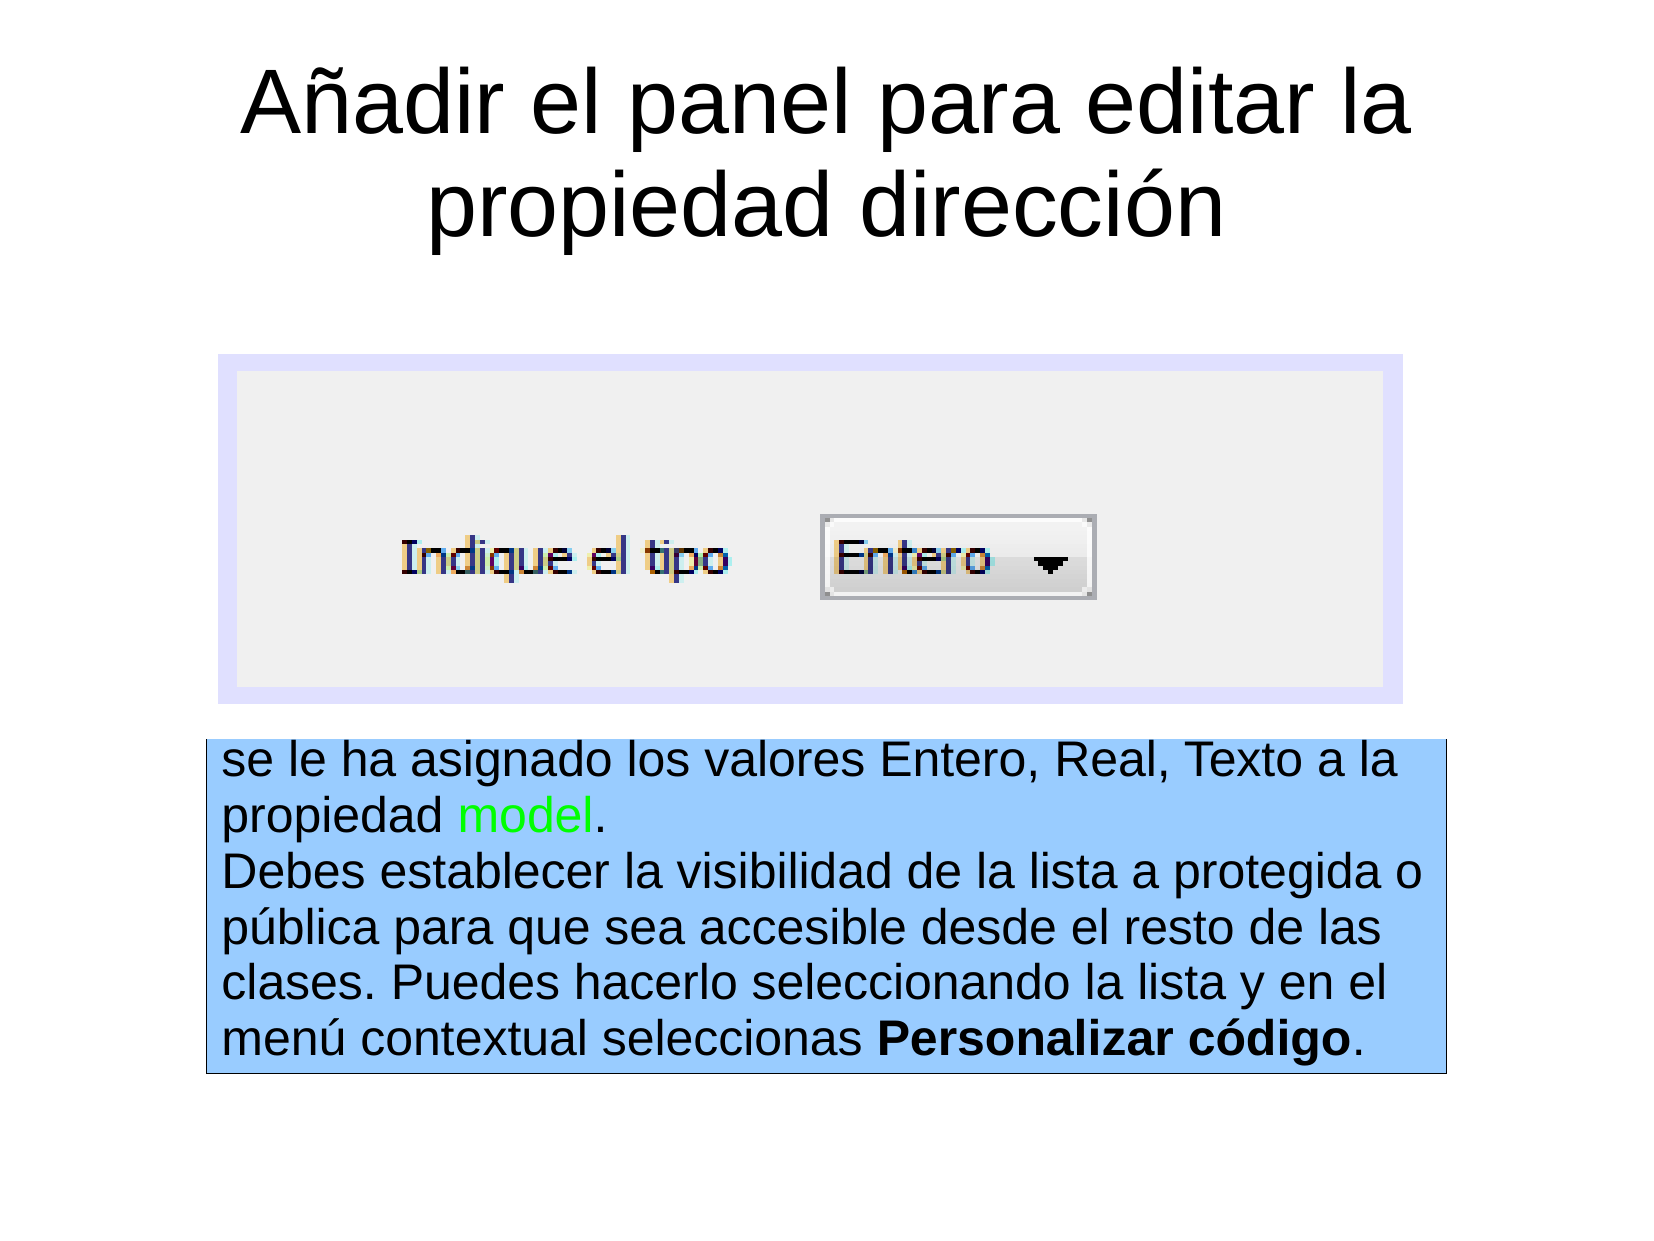

# Añadir el panel para editar la propiedad dirección
Se ha nombrado la lista desplegable como cmbTipo y se le ha asignado los valores Entero, Real, Texto a la propiedad model.
Debes establecer la visibilidad de la lista a protegida o pública para que sea accesible desde el resto de las clases. Puedes hacerlo seleccionando la lista y en el menú contextual seleccionas Personalizar código.